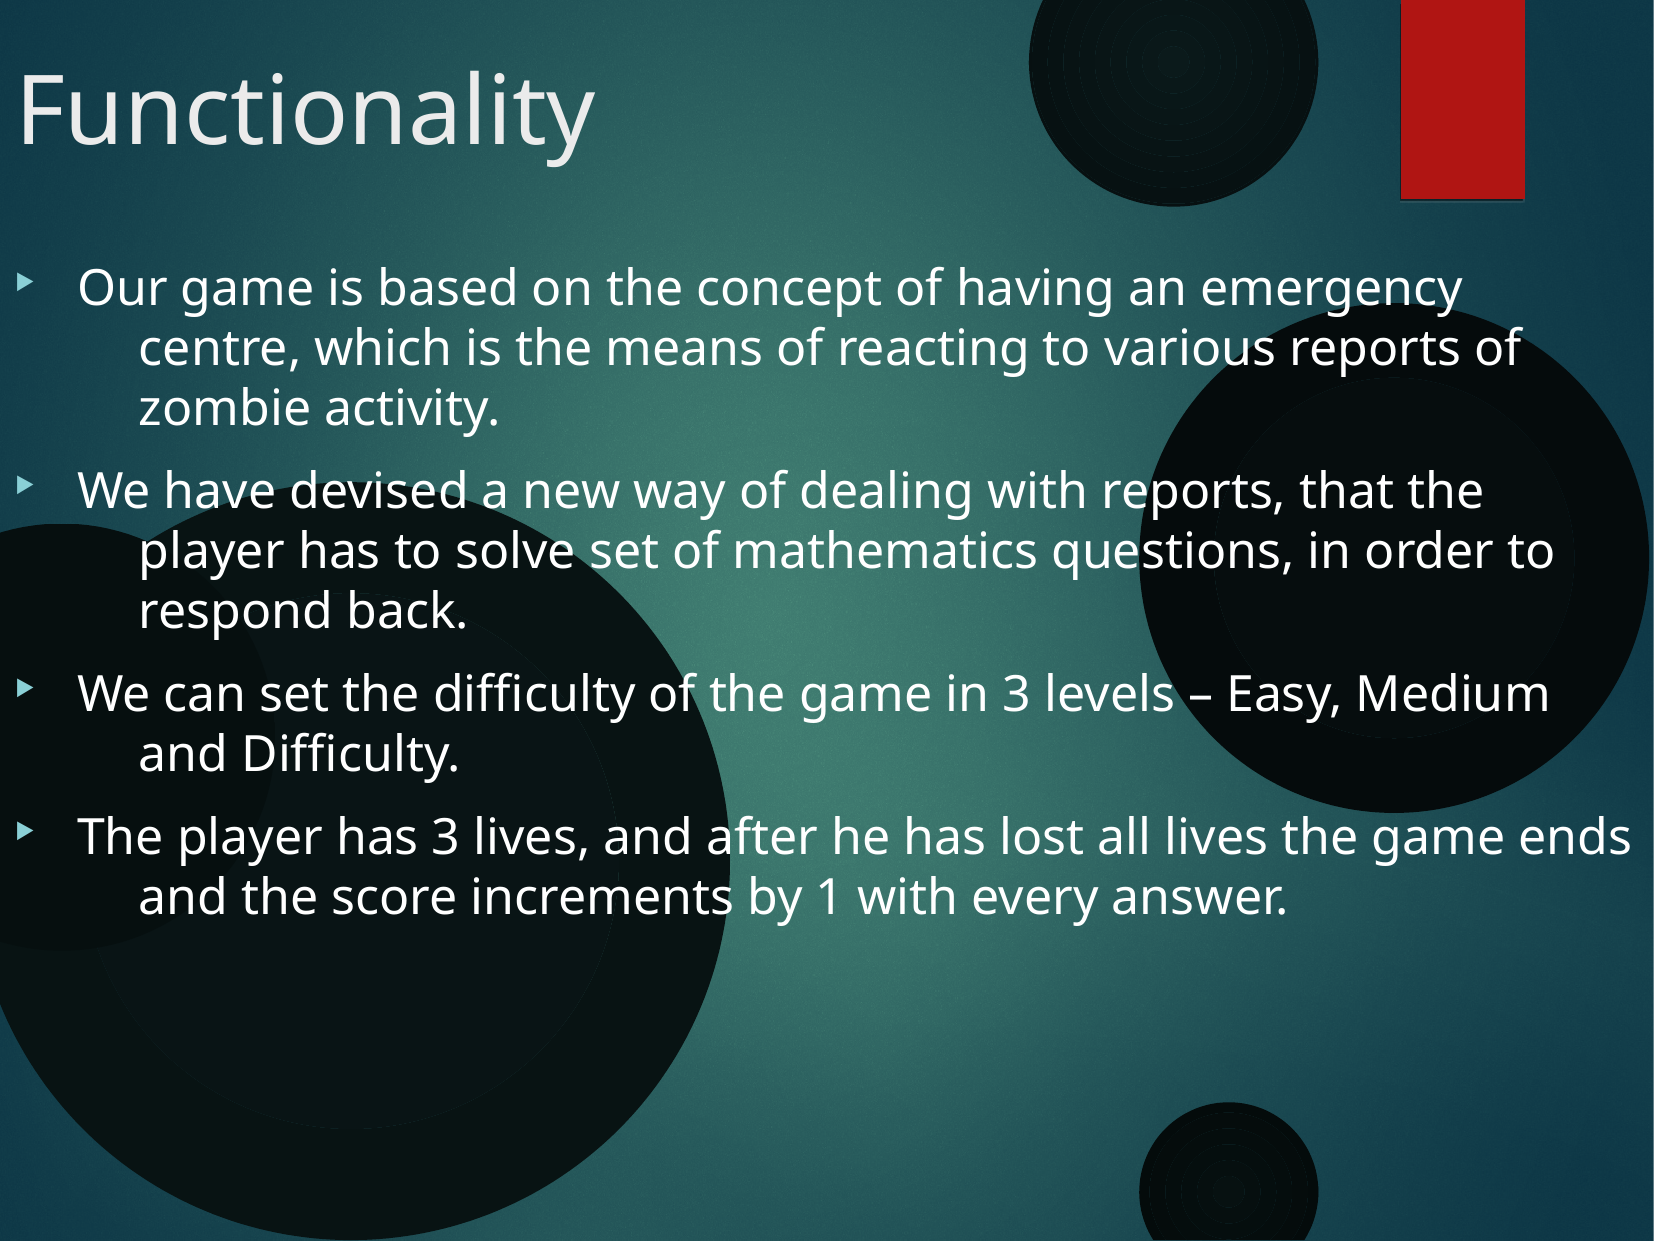

# Functionality
Our game is based on the concept of having an emergency centre, which is the means of reacting to various reports of zombie activity.
We have devised a new way of dealing with reports, that the player has to solve set of mathematics questions, in order to respond back.
We can set the difficulty of the game in 3 levels – Easy, Medium and Difficulty.
The player has 3 lives, and after he has lost all lives the game ends and the score increments by 1 with every answer.